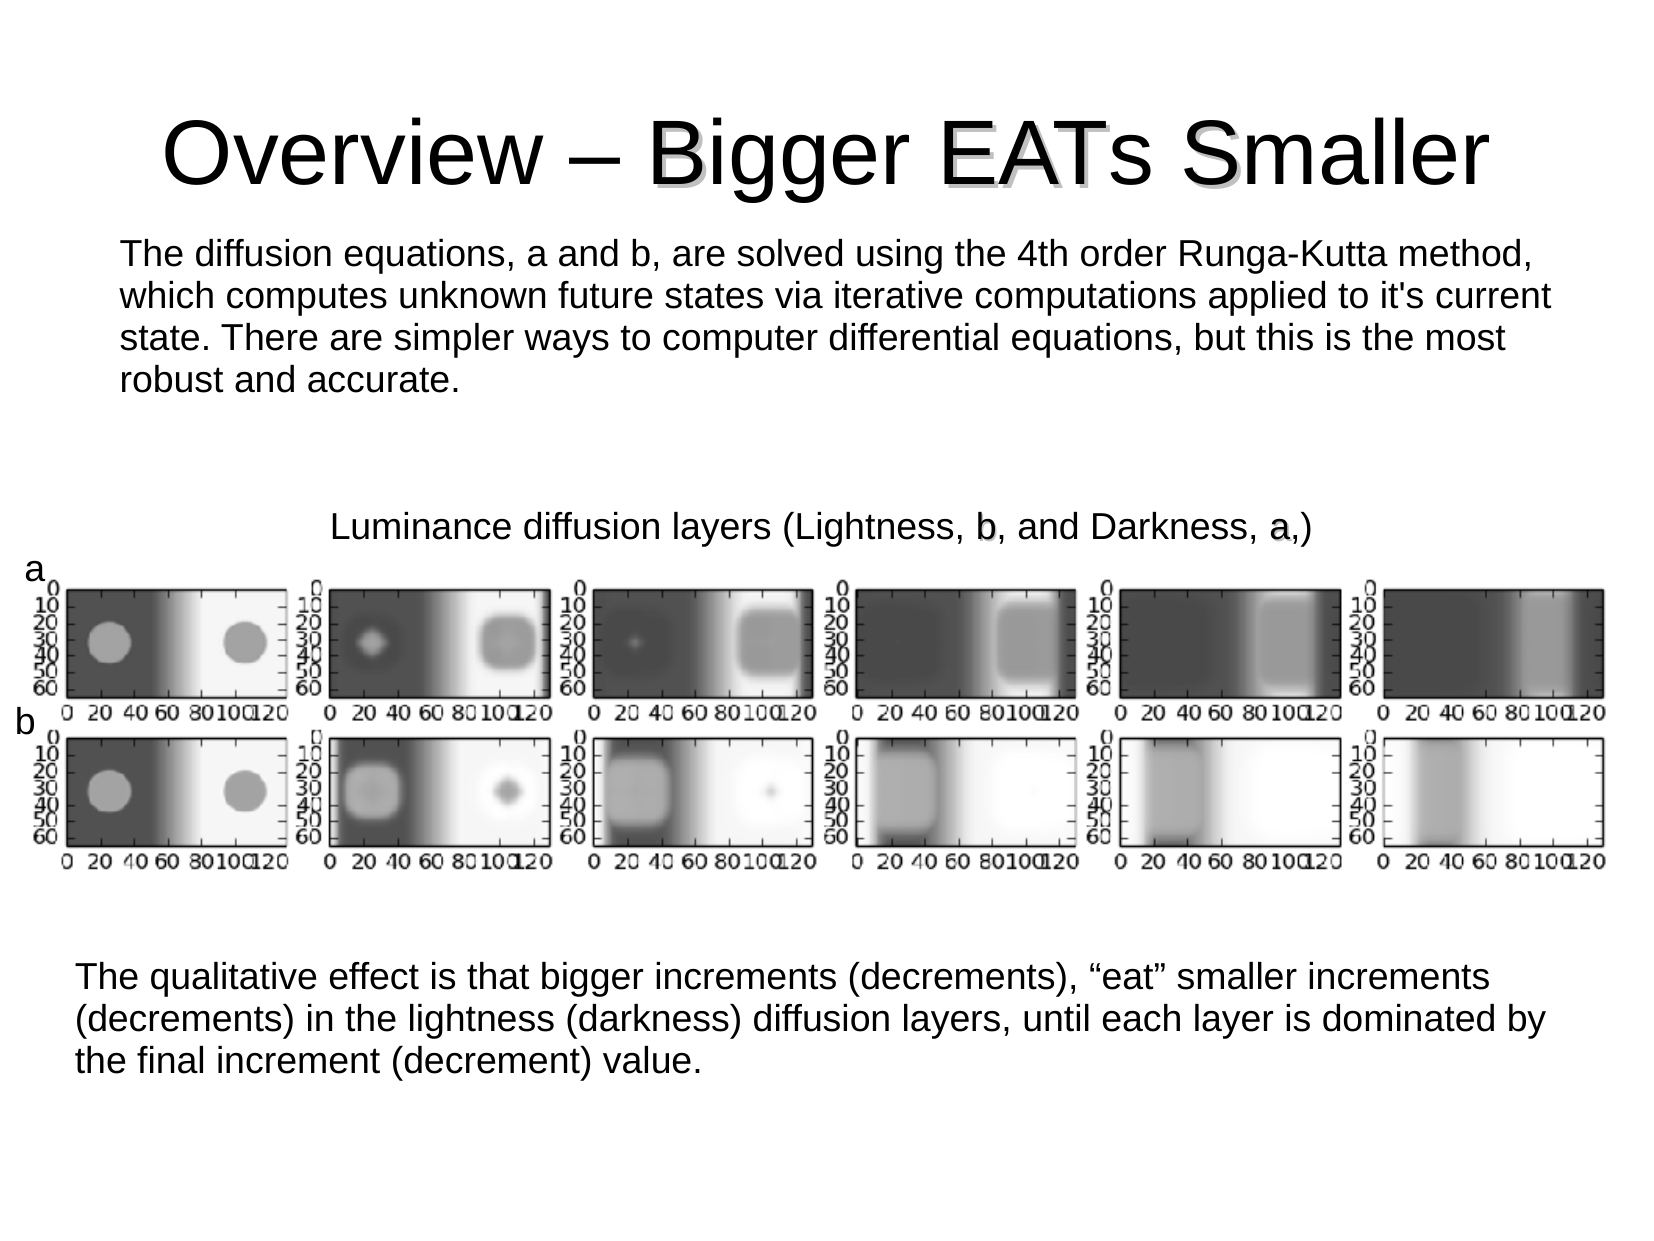

# Overview – Bigger EATs Smaller
The diffusion equations, a and b, are solved using the 4th order Runga-Kutta method, which computes unknown future states via iterative computations applied to it's current state. There are simpler ways to computer differential equations, but this is the most robust and accurate.
Luminance diffusion layers (Lightness, b, and Darkness, a,)
a
b
The qualitative effect is that bigger increments (decrements), “eat” smaller increments (decrements) in the lightness (darkness) diffusion layers, until each layer is dominated by the final increment (decrement) value.